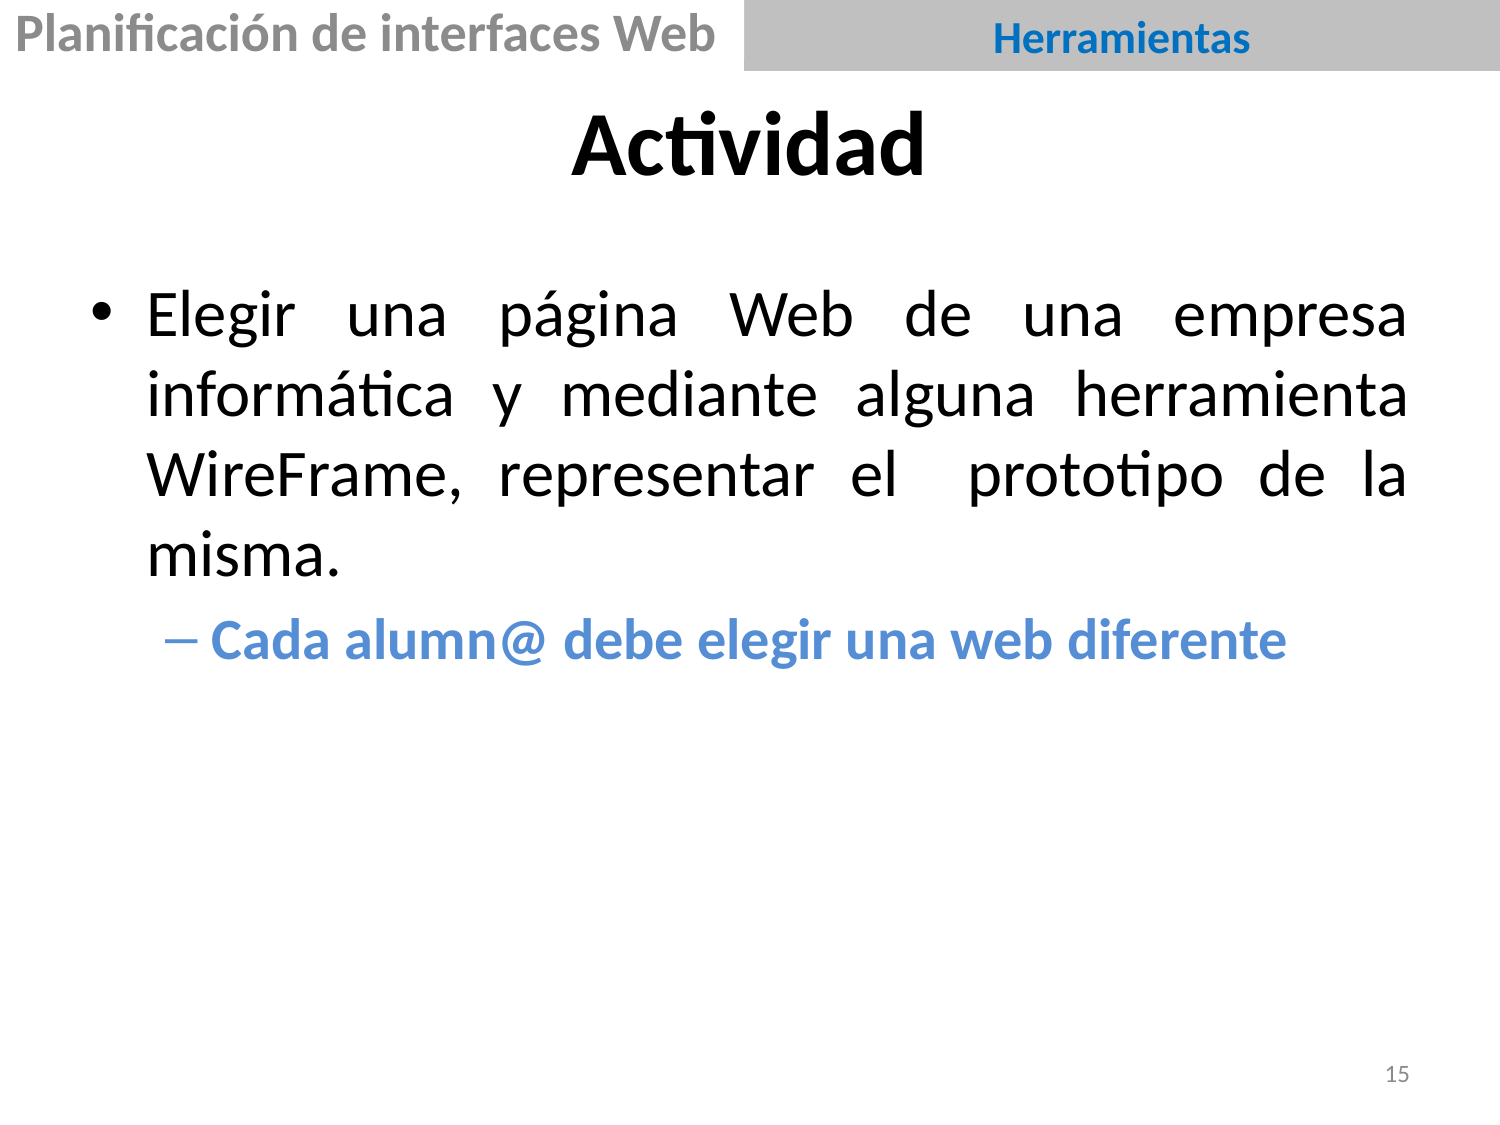

Planificación de interfaces Web
Herramientas
# Actividad
Elegir una página Web de una empresa informática y mediante alguna herramienta WireFrame, representar el prototipo de la misma.
Cada alumn@ debe elegir una web diferente